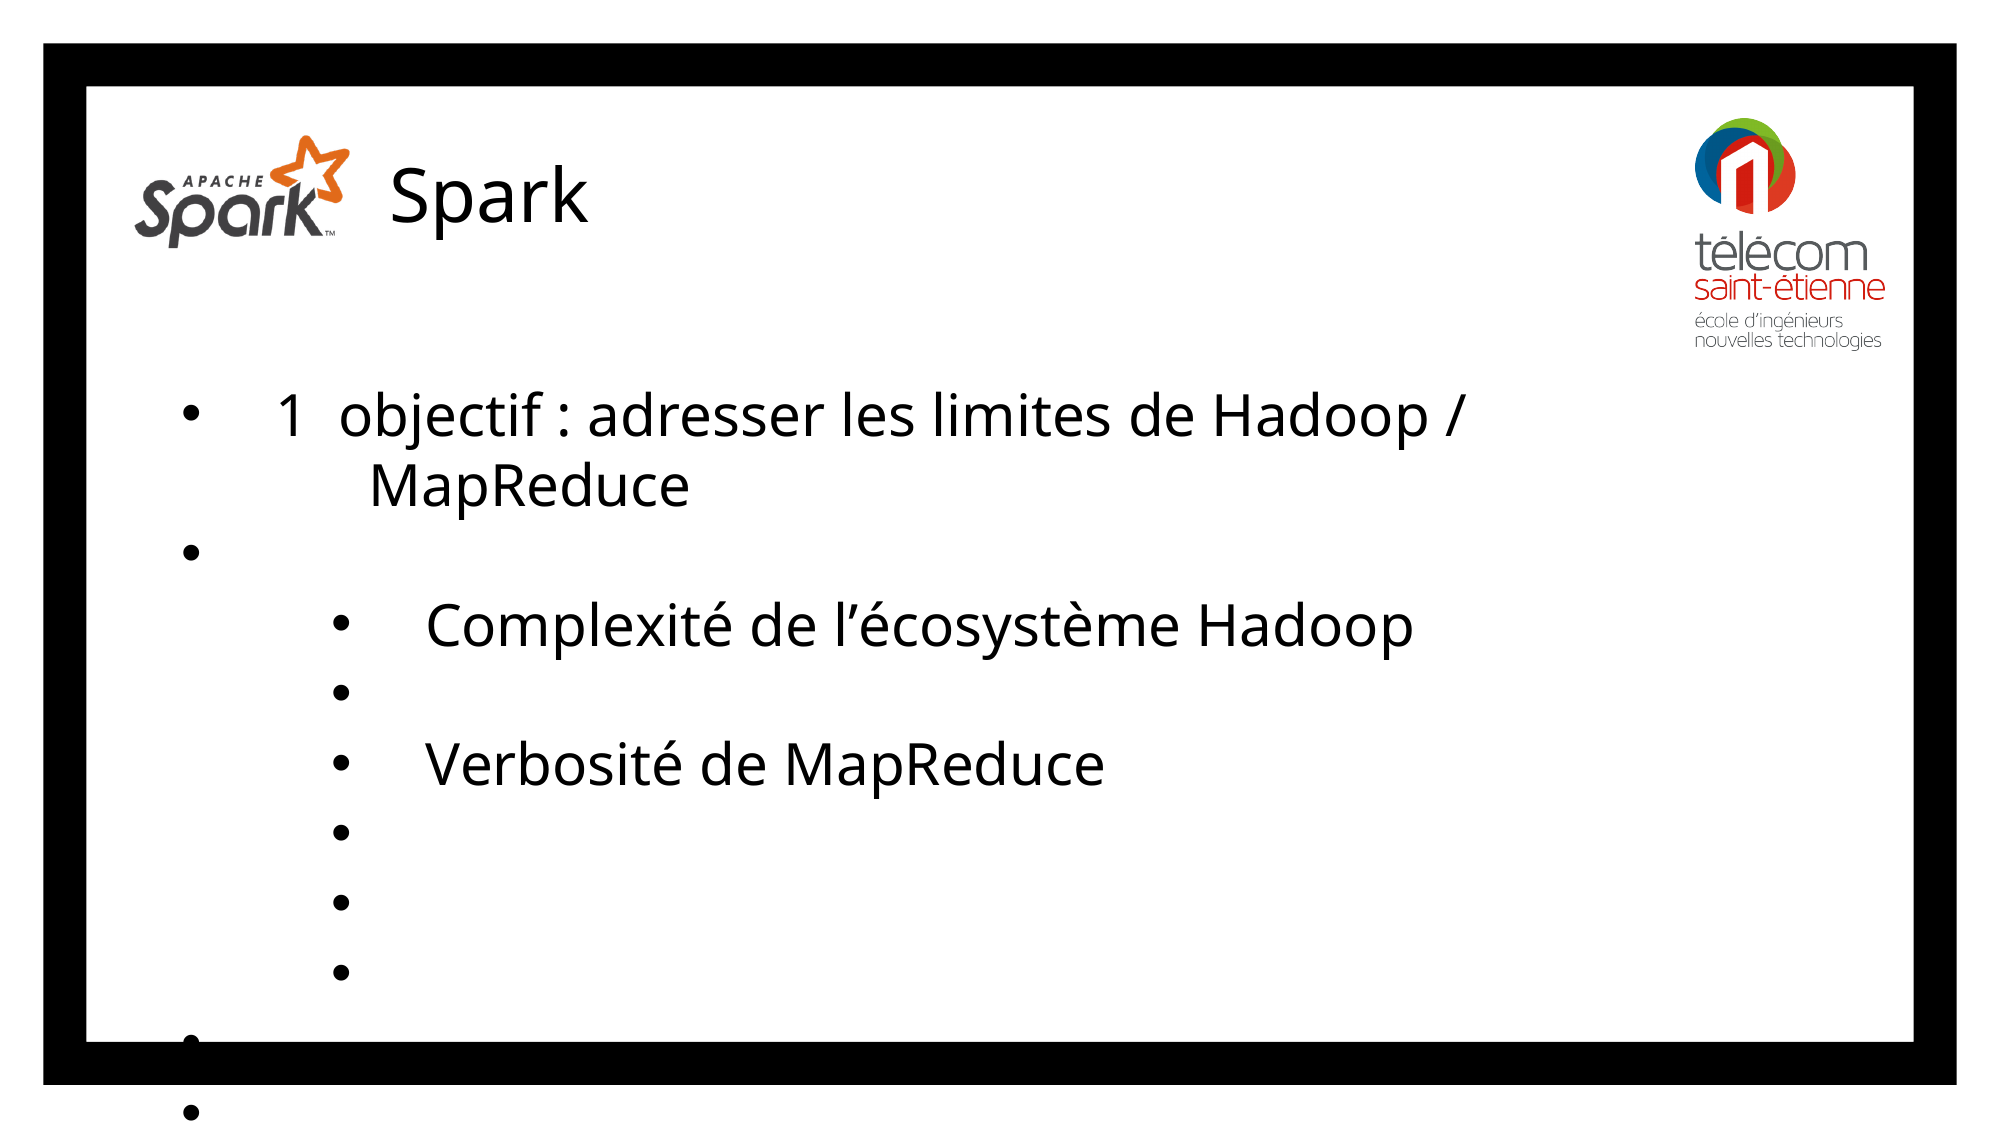

# Spark
1 objectif : adresser les limites de Hadoop / MapReduce
Complexité de l’écosystème Hadoop
Verbosité de MapReduce